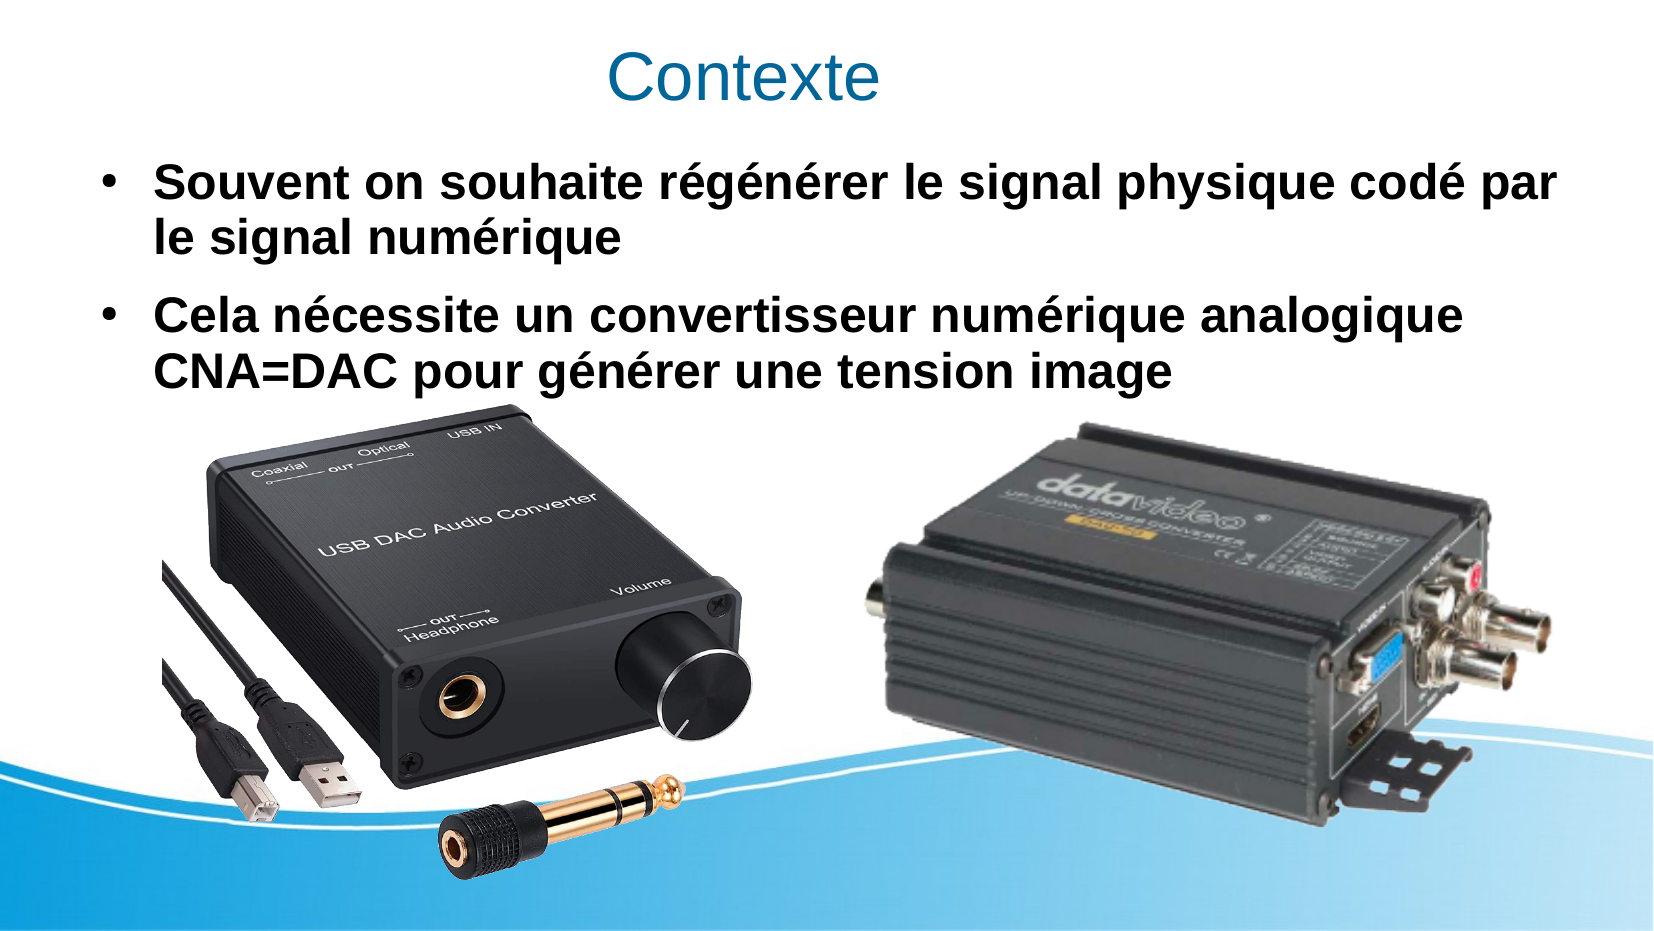

# Contexte
Souvent on souhaite régénérer le signal physique codé par le signal numérique
Cela nécessite un convertisseur numérique analogique CNA=DAC pour générer une tension image